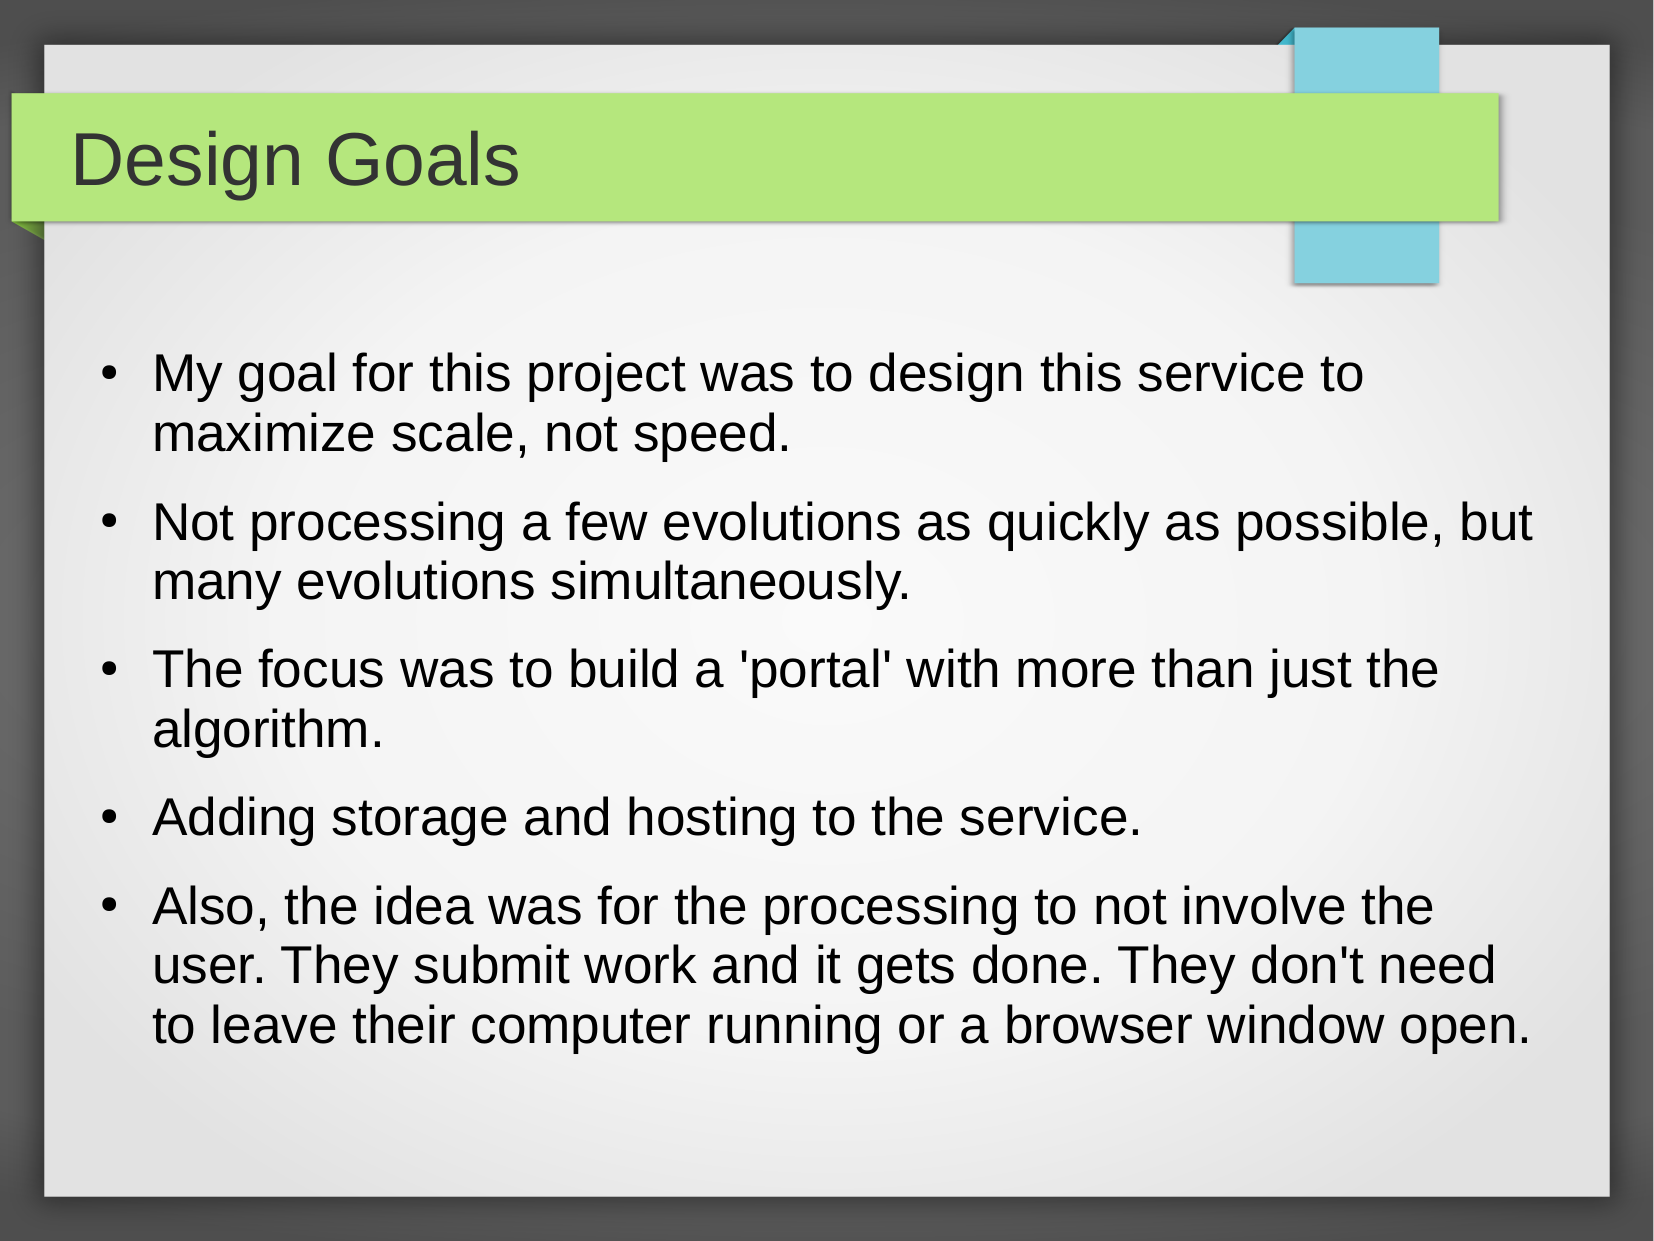

# Design Goals
My goal for this project was to design this service to maximize scale, not speed.
Not processing a few evolutions as quickly as possible, but many evolutions simultaneously.
The focus was to build a 'portal' with more than just the algorithm.
Adding storage and hosting to the service.
Also, the idea was for the processing to not involve the user. They submit work and it gets done. They don't need to leave their computer running or a browser window open.